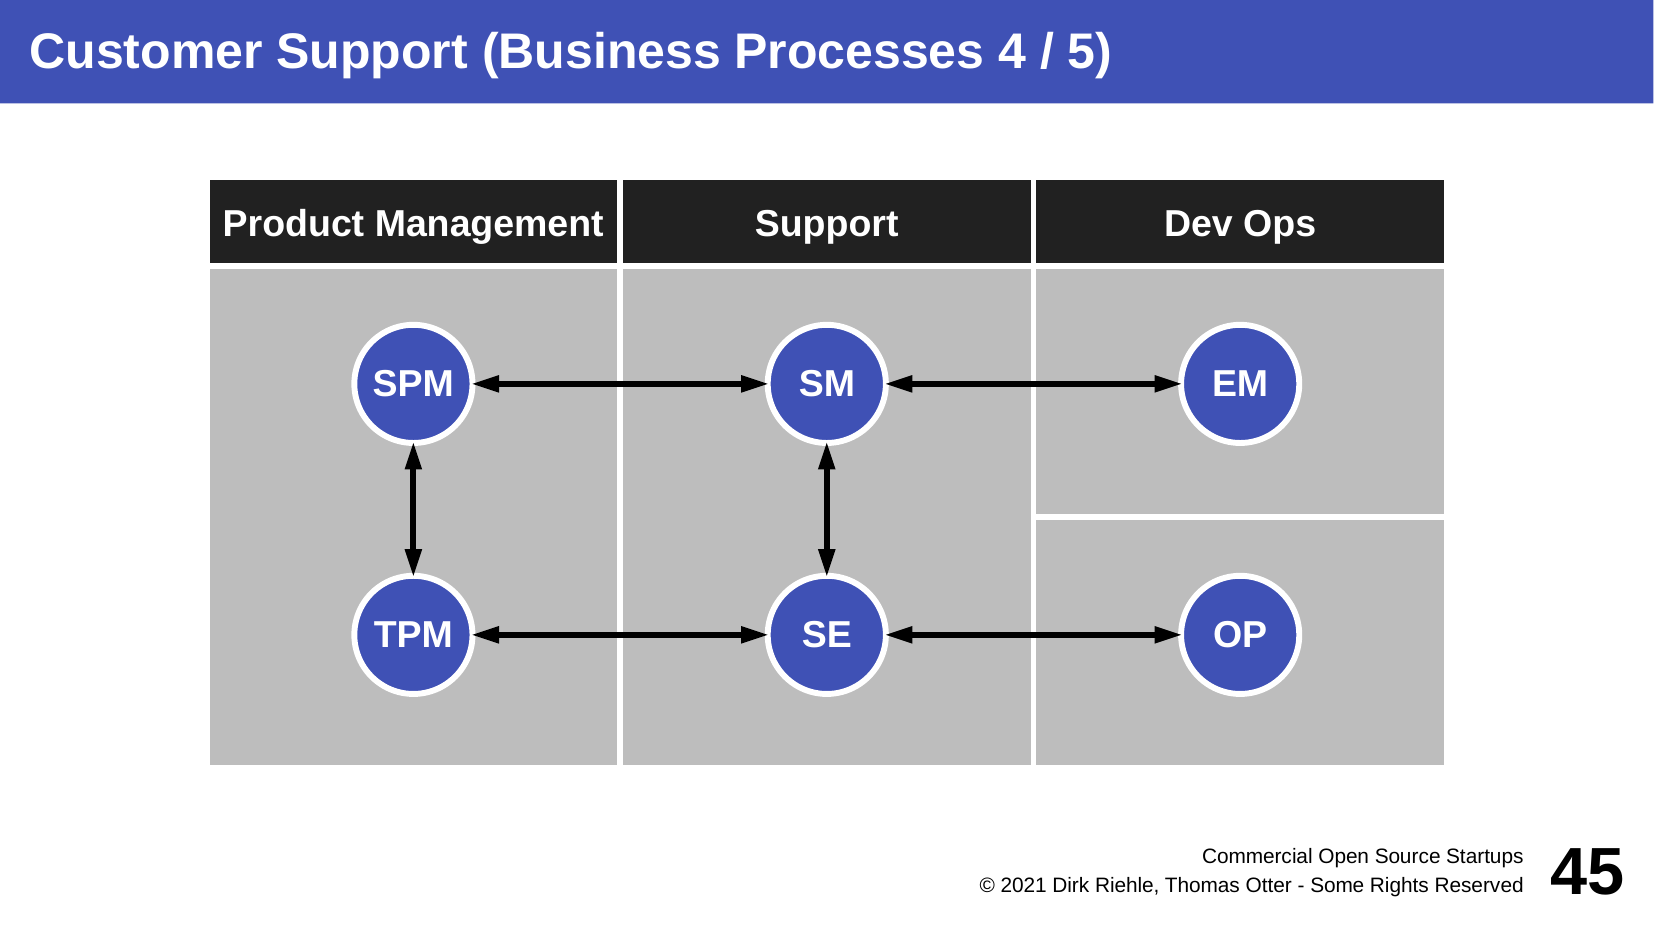

# Customer Support (Business Processes 4 / 5)
Product Management
Support
Dev Ops
SPM
SM
EM
TPM
SE
OP
Commercial Open Source Startups
45
© 2021 Dirk Riehle, Thomas Otter - Some Rights Reserved